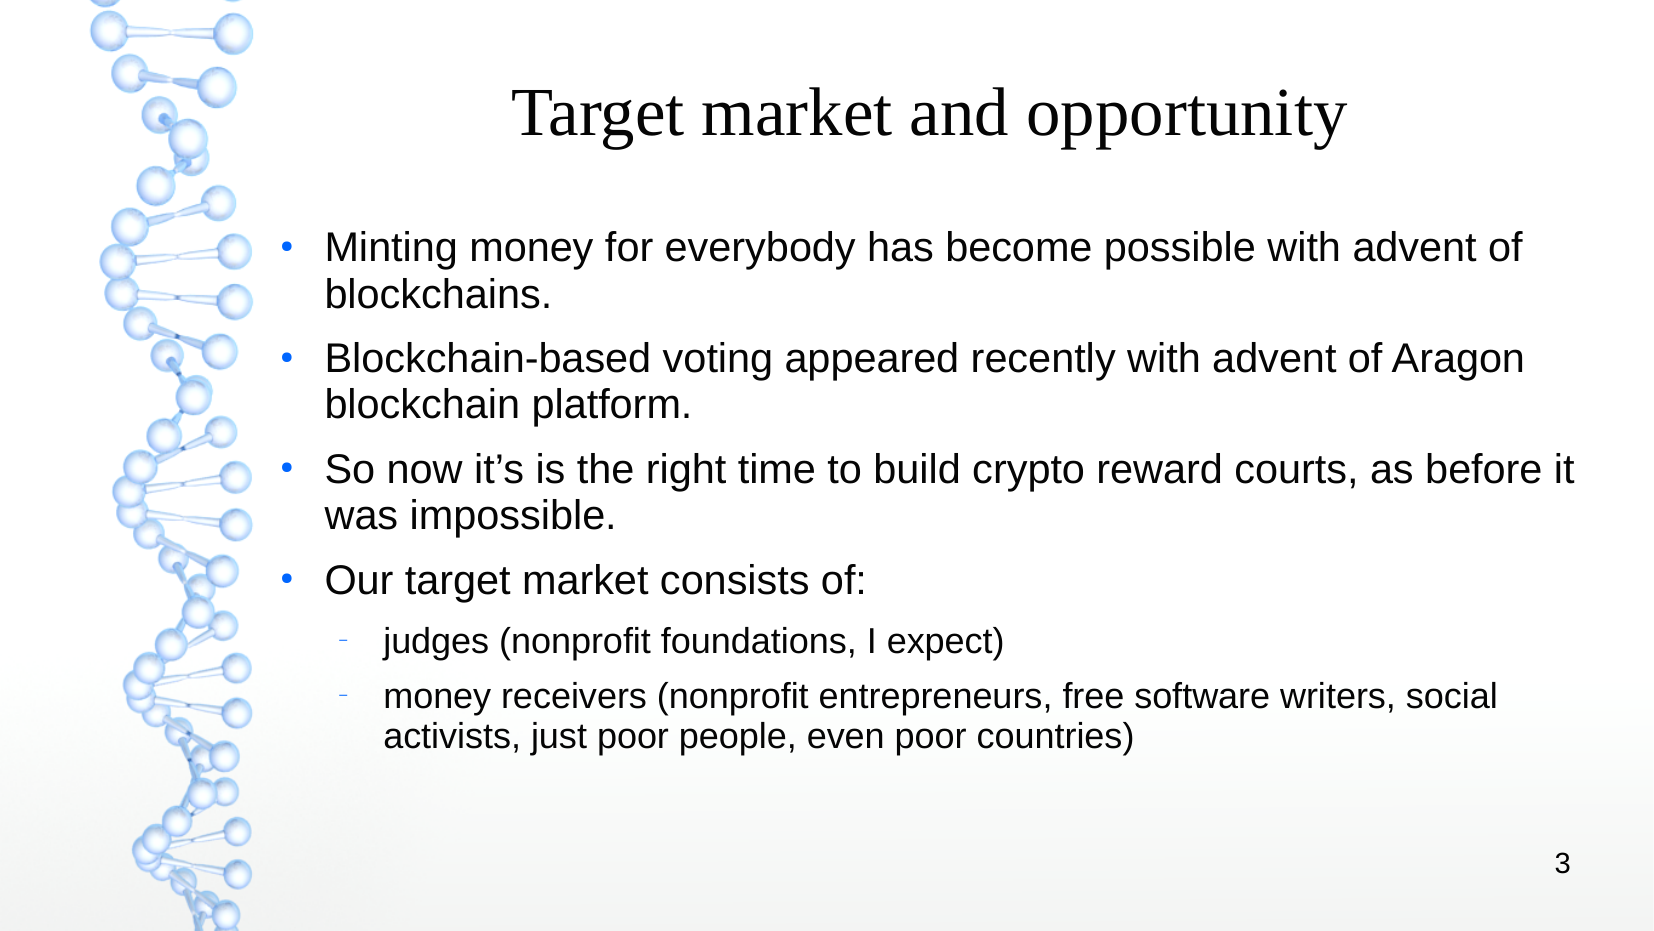

# Target market and opportunity
Minting money for everybody has become possible with advent of blockchains.
Blockchain-based voting appeared recently with advent of Aragon blockchain platform.
So now it’s is the right time to build crypto reward courts, as before it was impossible.
Our target market consists of:
judges (nonprofit foundations, I expect)
money receivers (nonprofit entrepreneurs, free software writers, social activists, just poor people, even poor countries)
3